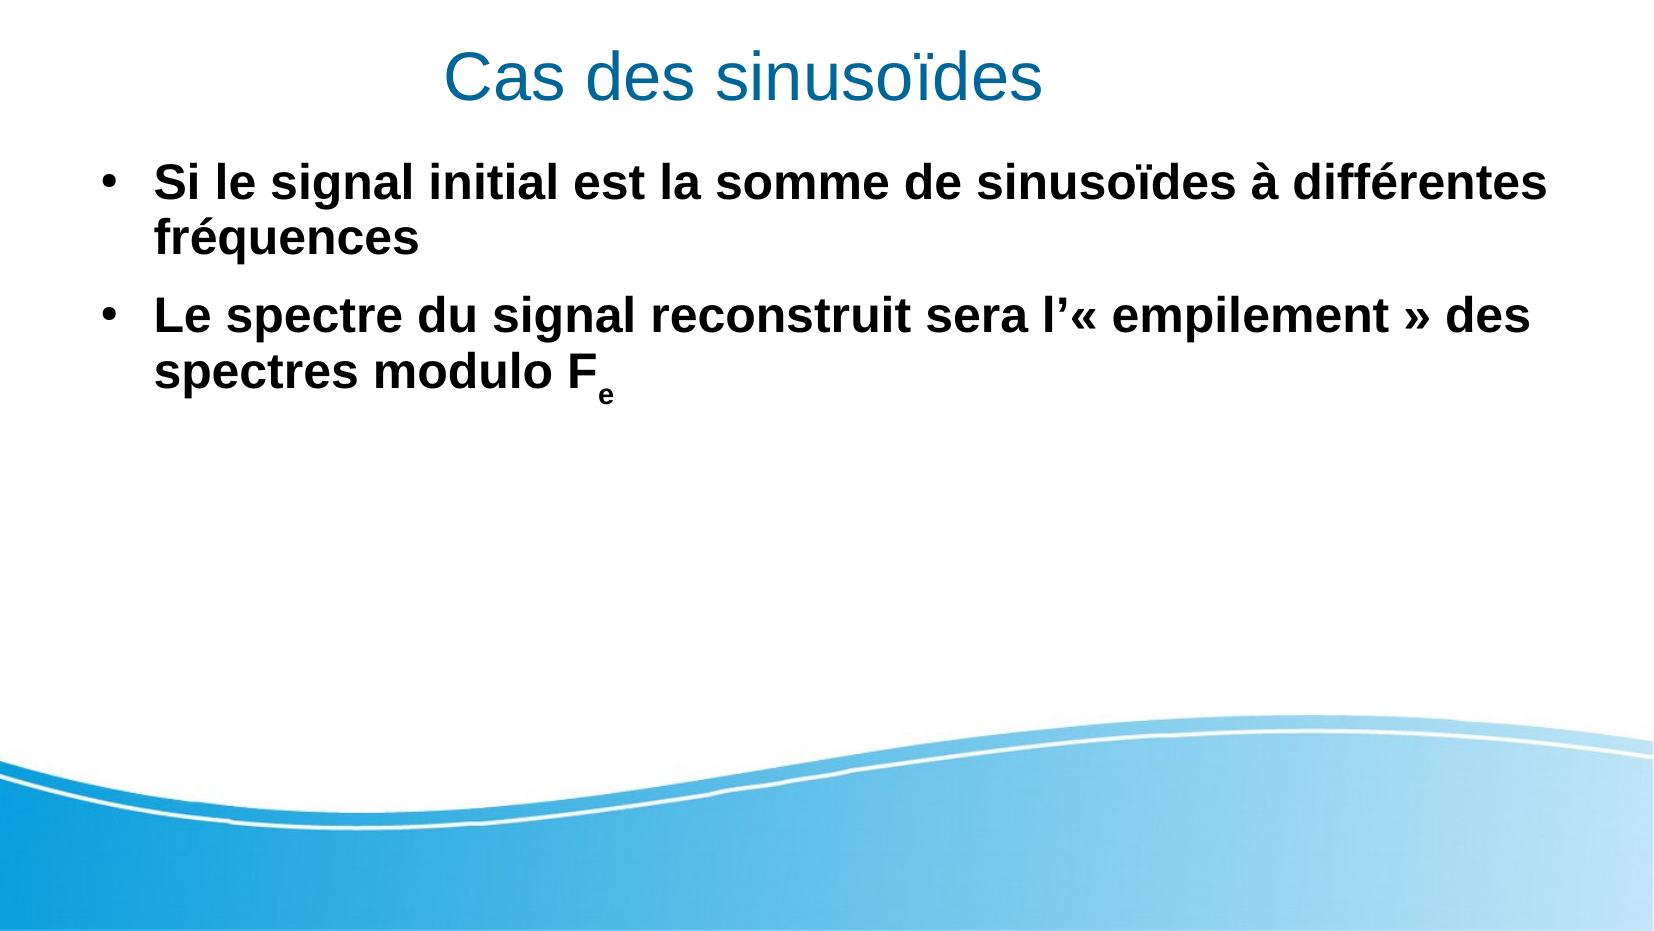

# Cas des sinusoïdes
Si le signal initial est la somme de sinusoïdes à différentes fréquences
Le spectre du signal reconstruit sera l’« empilement » des spectres modulo Fe